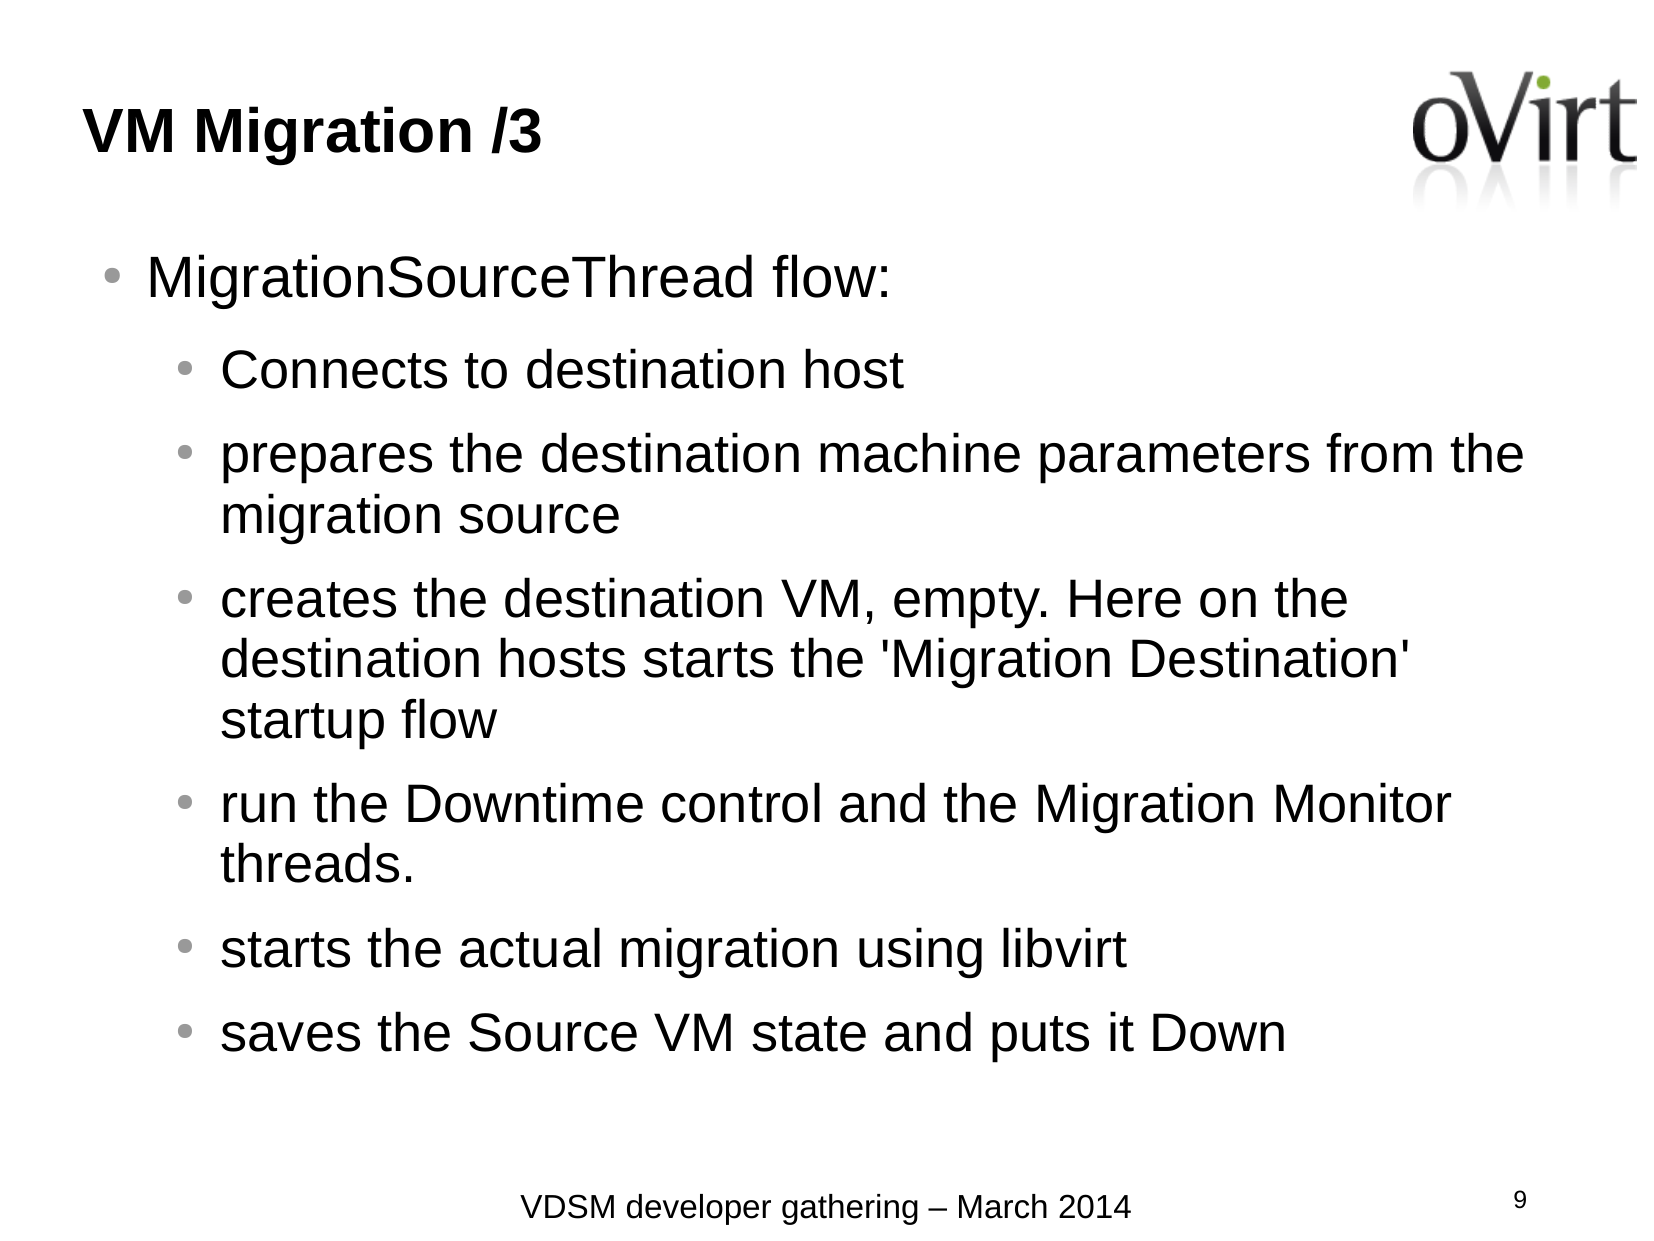

# VM Migration /3
MigrationSourceThread flow:
Connects to destination host
prepares the destination machine parameters from the migration source
creates the destination VM, empty. Here on the destination hosts starts the 'Migration Destination' startup flow
run the Downtime control and the Migration Monitor threads.
starts the actual migration using libvirt
saves the Source VM state and puts it Down